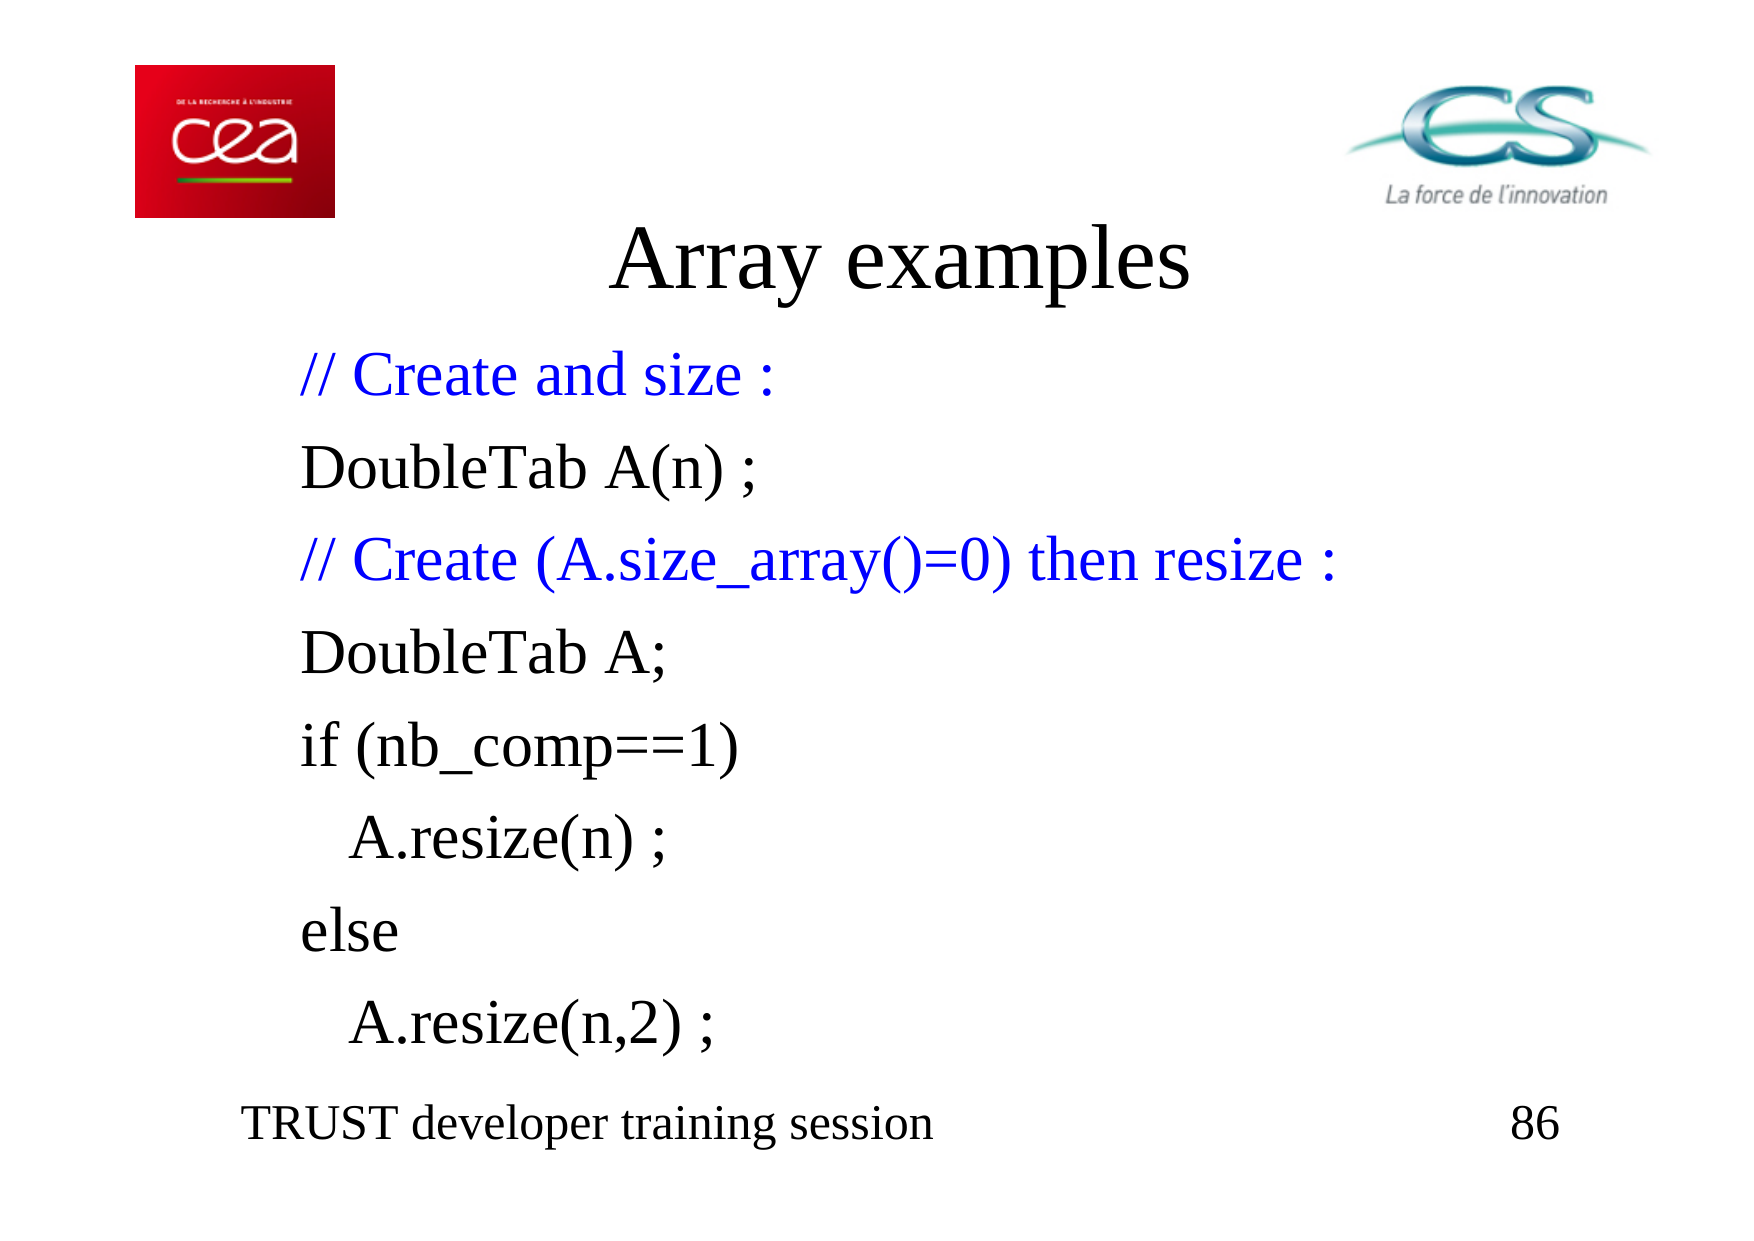

# Array examples
// Create and size :
DoubleTab A(n) ;
// Create (A.size_array()=0) then resize :
DoubleTab A;
if (nb_comp==1)
 A.resize(n) ;
else
 A.resize(n,2) ;
TRUST developer training session
86